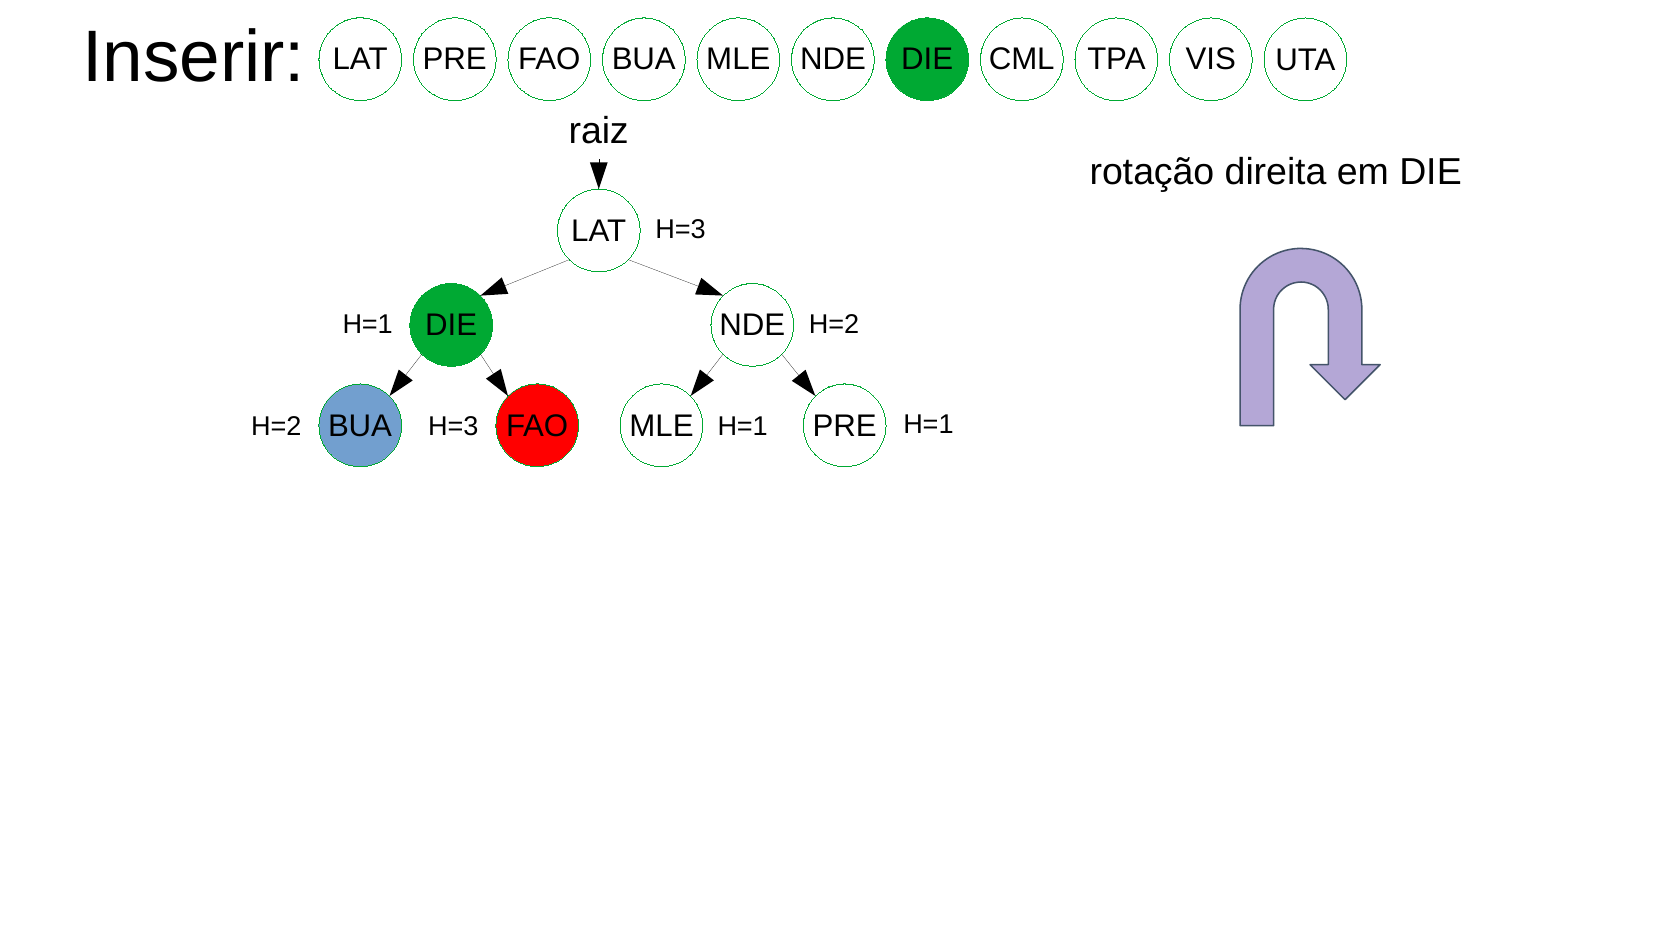

# Inserir:
LAT
LAT
PRE
FAO
BUA
MLE
NDE
DIE
BUA
NDE
CML
TPA
VIS
UTA
raiz
rotação direita em DIE
LAT
H=3
NDE
DIE
H=2
H=1
FAO
MLE
PRE
BUA
PRE
H=1
H=2
H=3
H=1